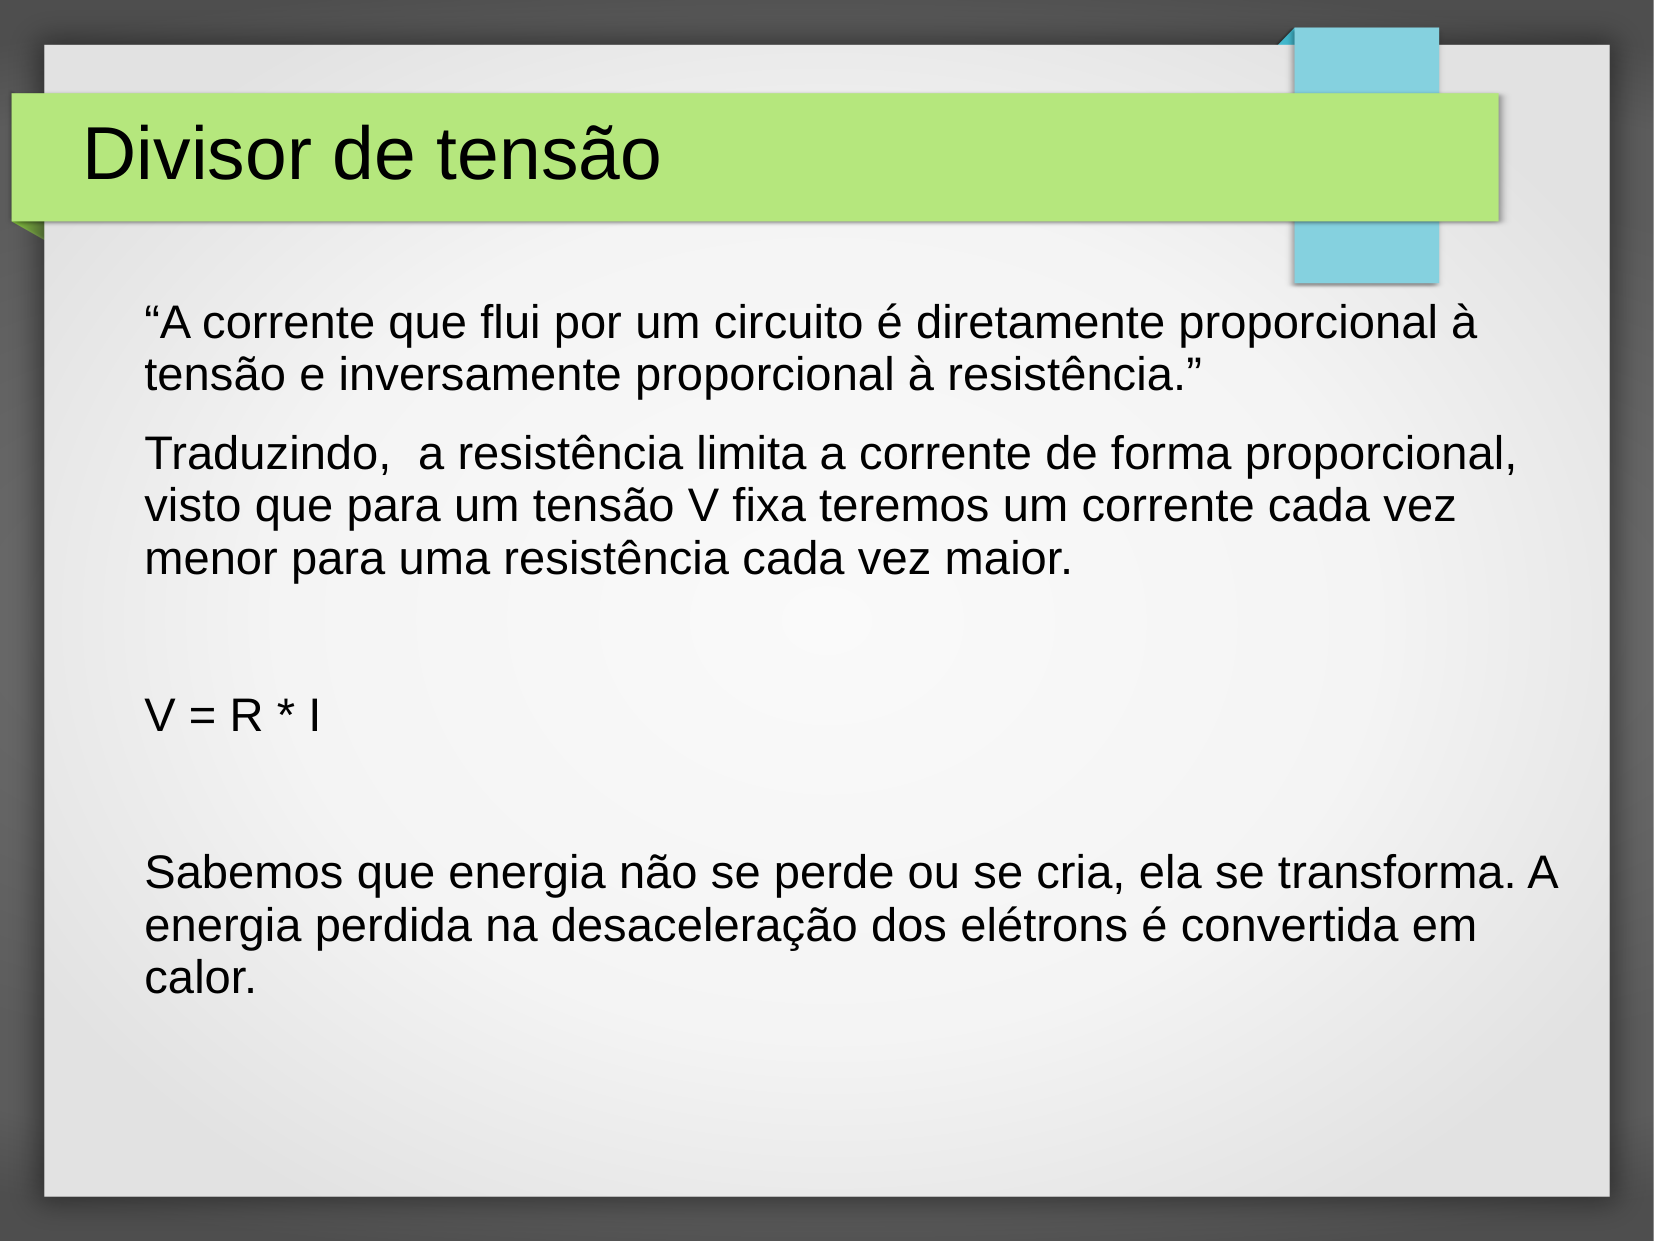

# Divisor de tensão
“A corrente que flui por um circuito é diretamente proporcional à tensão e inversamente proporcional à resistência.”
Traduzindo, a resistência limita a corrente de forma proporcional, visto que para um tensão V fixa teremos um corrente cada vez menor para uma resistência cada vez maior.
V = R * I
Sabemos que energia não se perde ou se cria, ela se transforma. A energia perdida na desaceleração dos elétrons é convertida em calor.